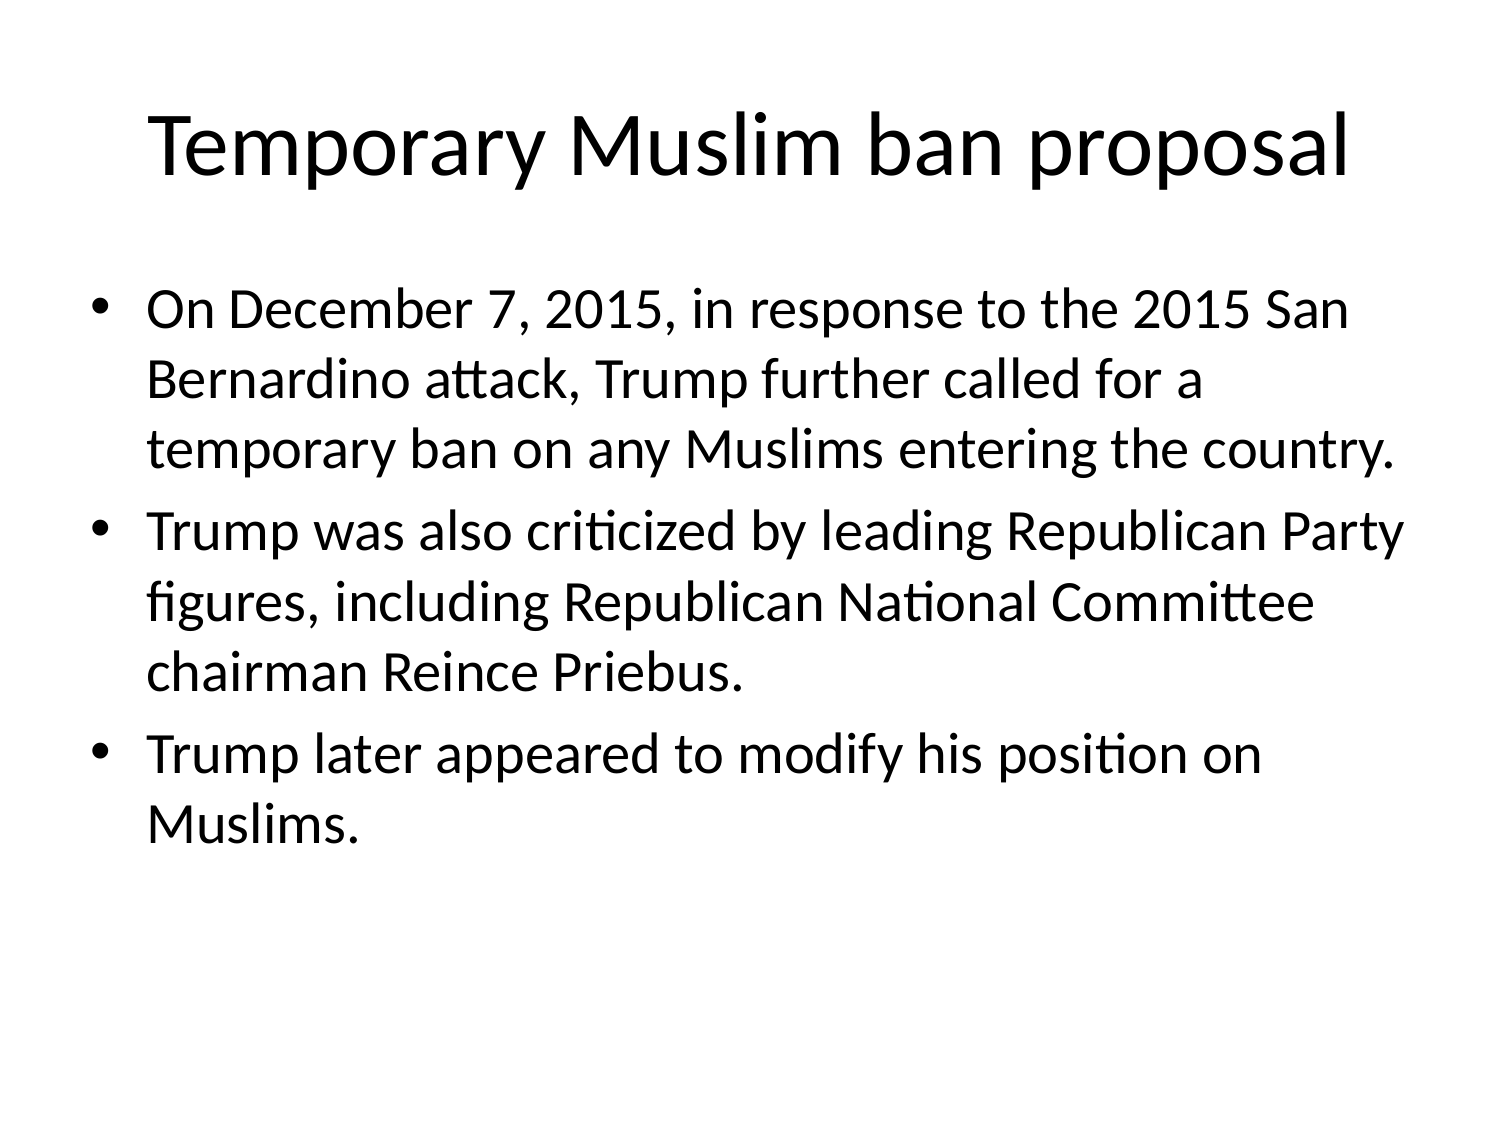

# Temporary Muslim ban proposal
On December 7, 2015, in response to the 2015 San Bernardino attack, Trump further called for a temporary ban on any Muslims entering the country.
Trump was also criticized by leading Republican Party figures, including Republican National Committee chairman Reince Priebus.
Trump later appeared to modify his position on Muslims.